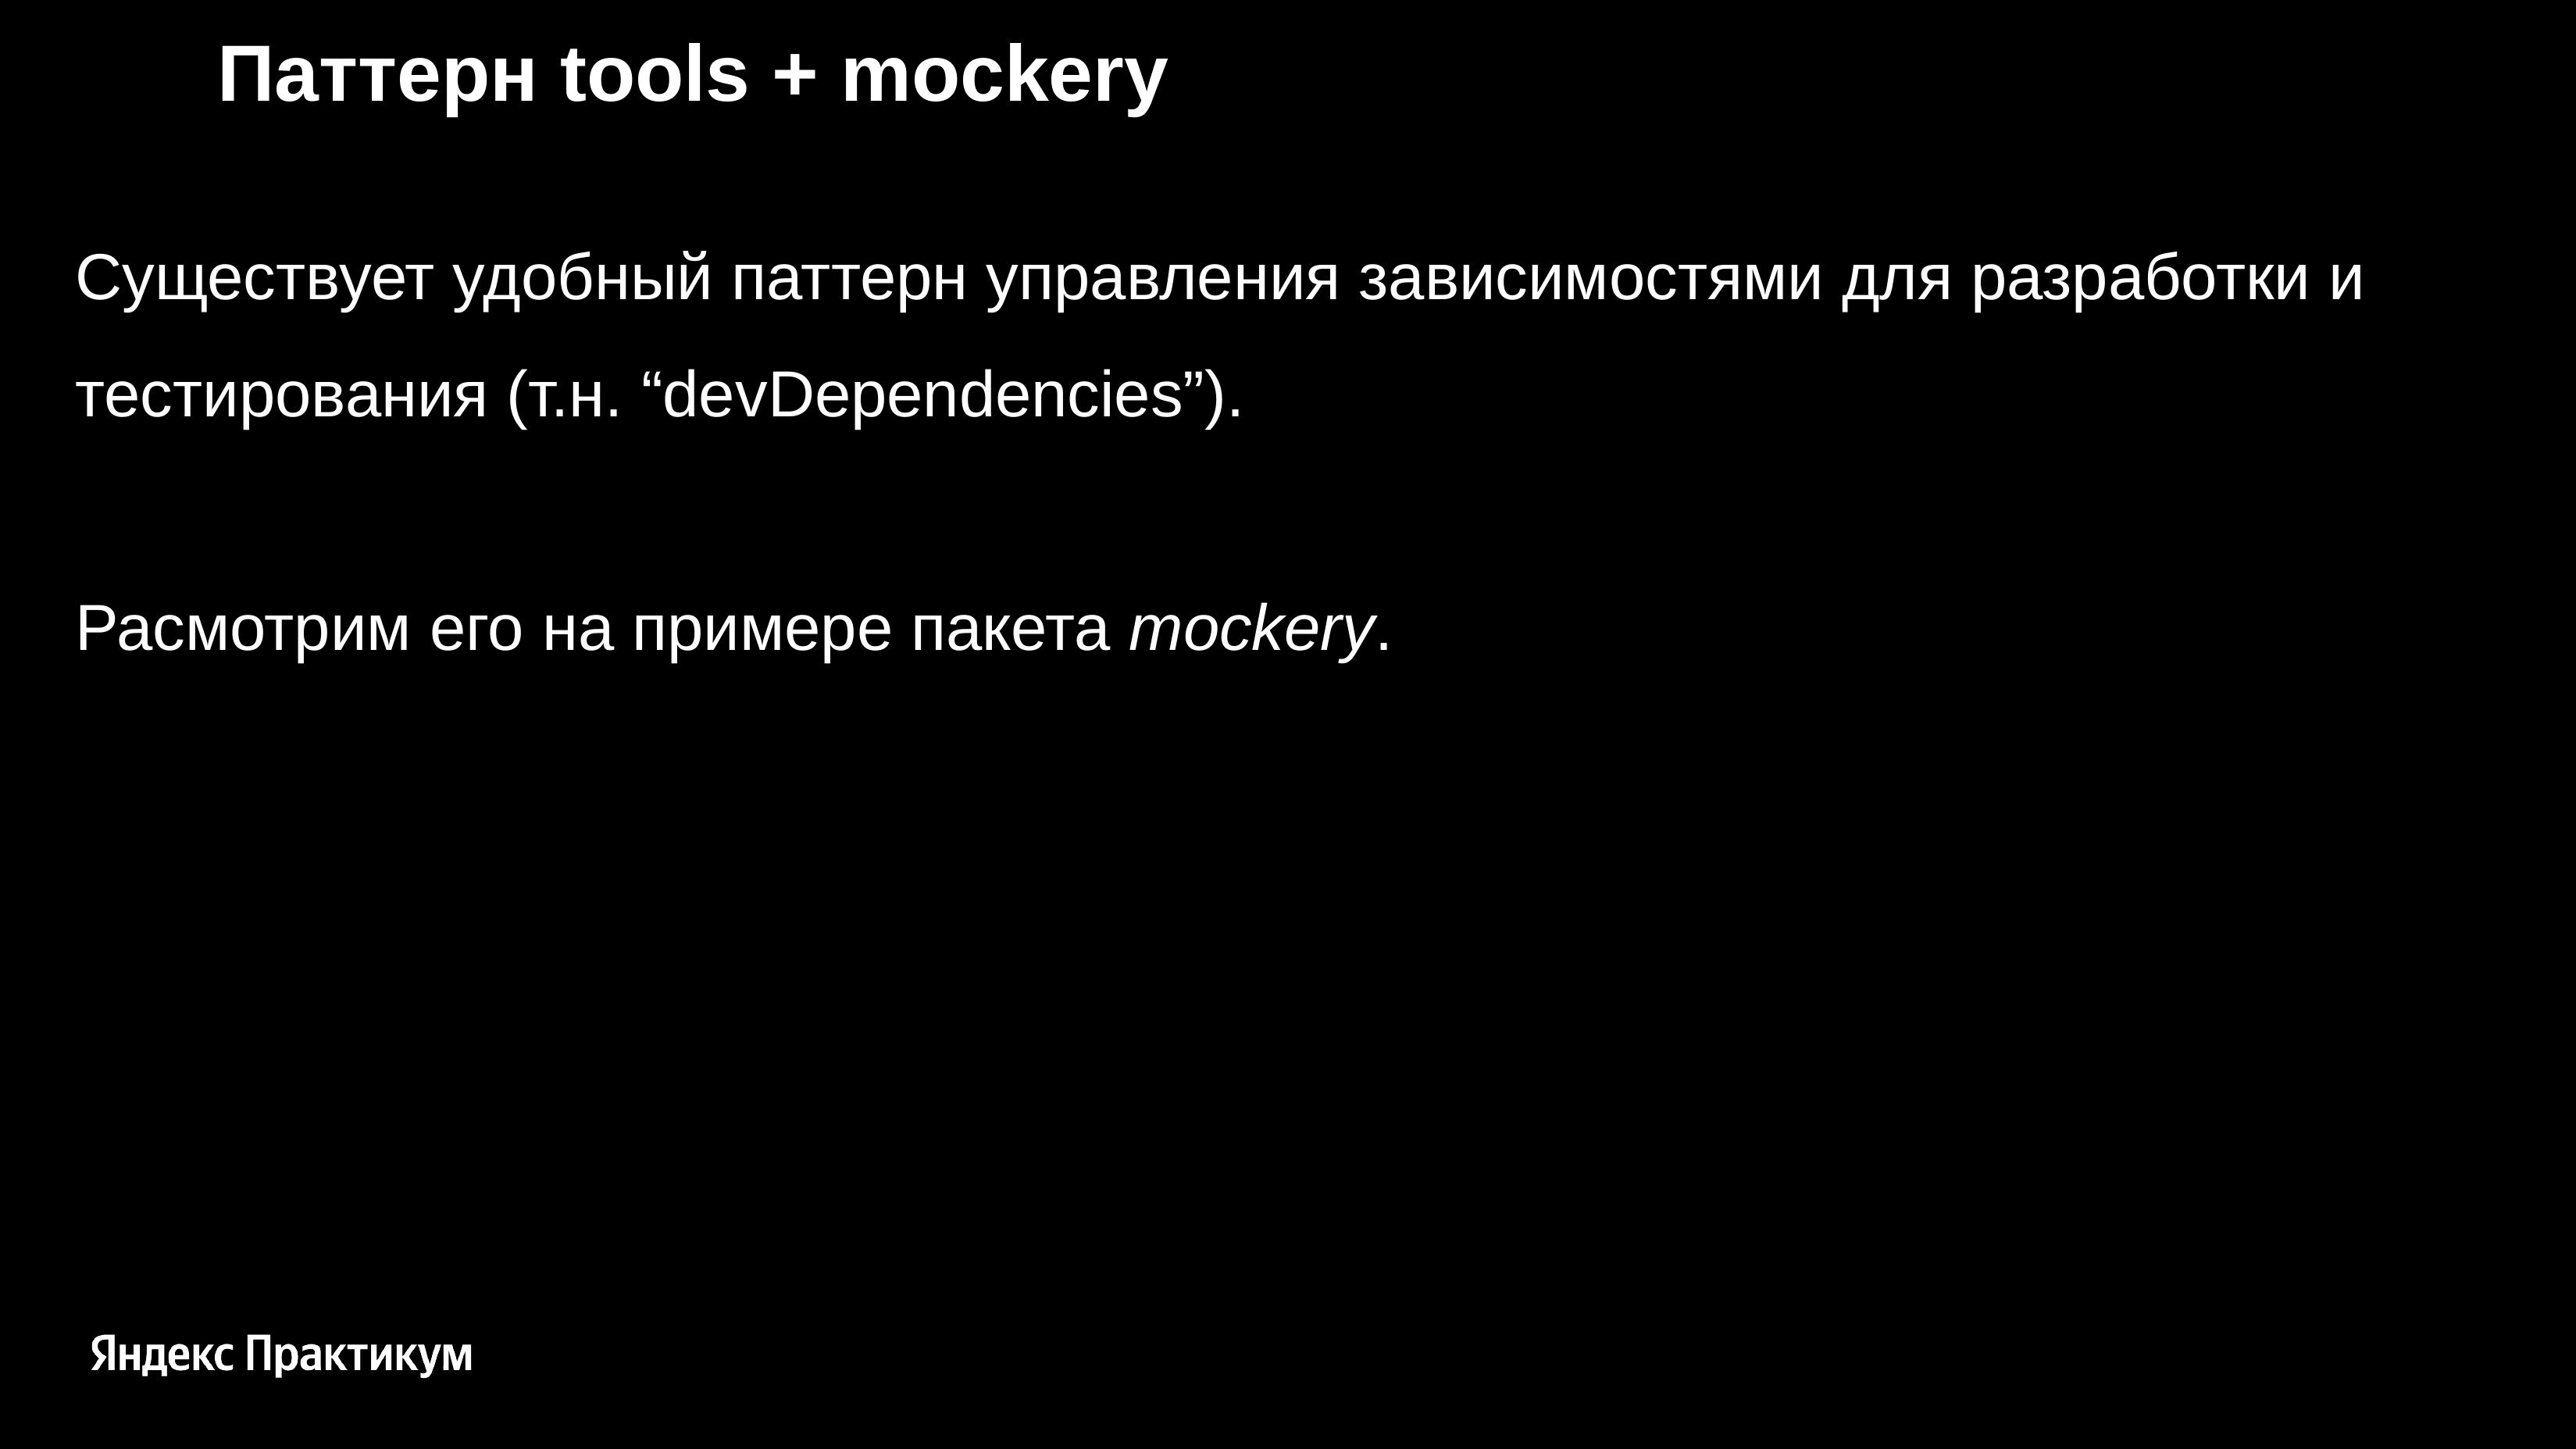

# Паттерн tools + mockery
Существует удобный паттерн управления зависимостями для разработки и тестирования (т.н. “devDependencies”).
Расмотрим его на примере пакета mockery.